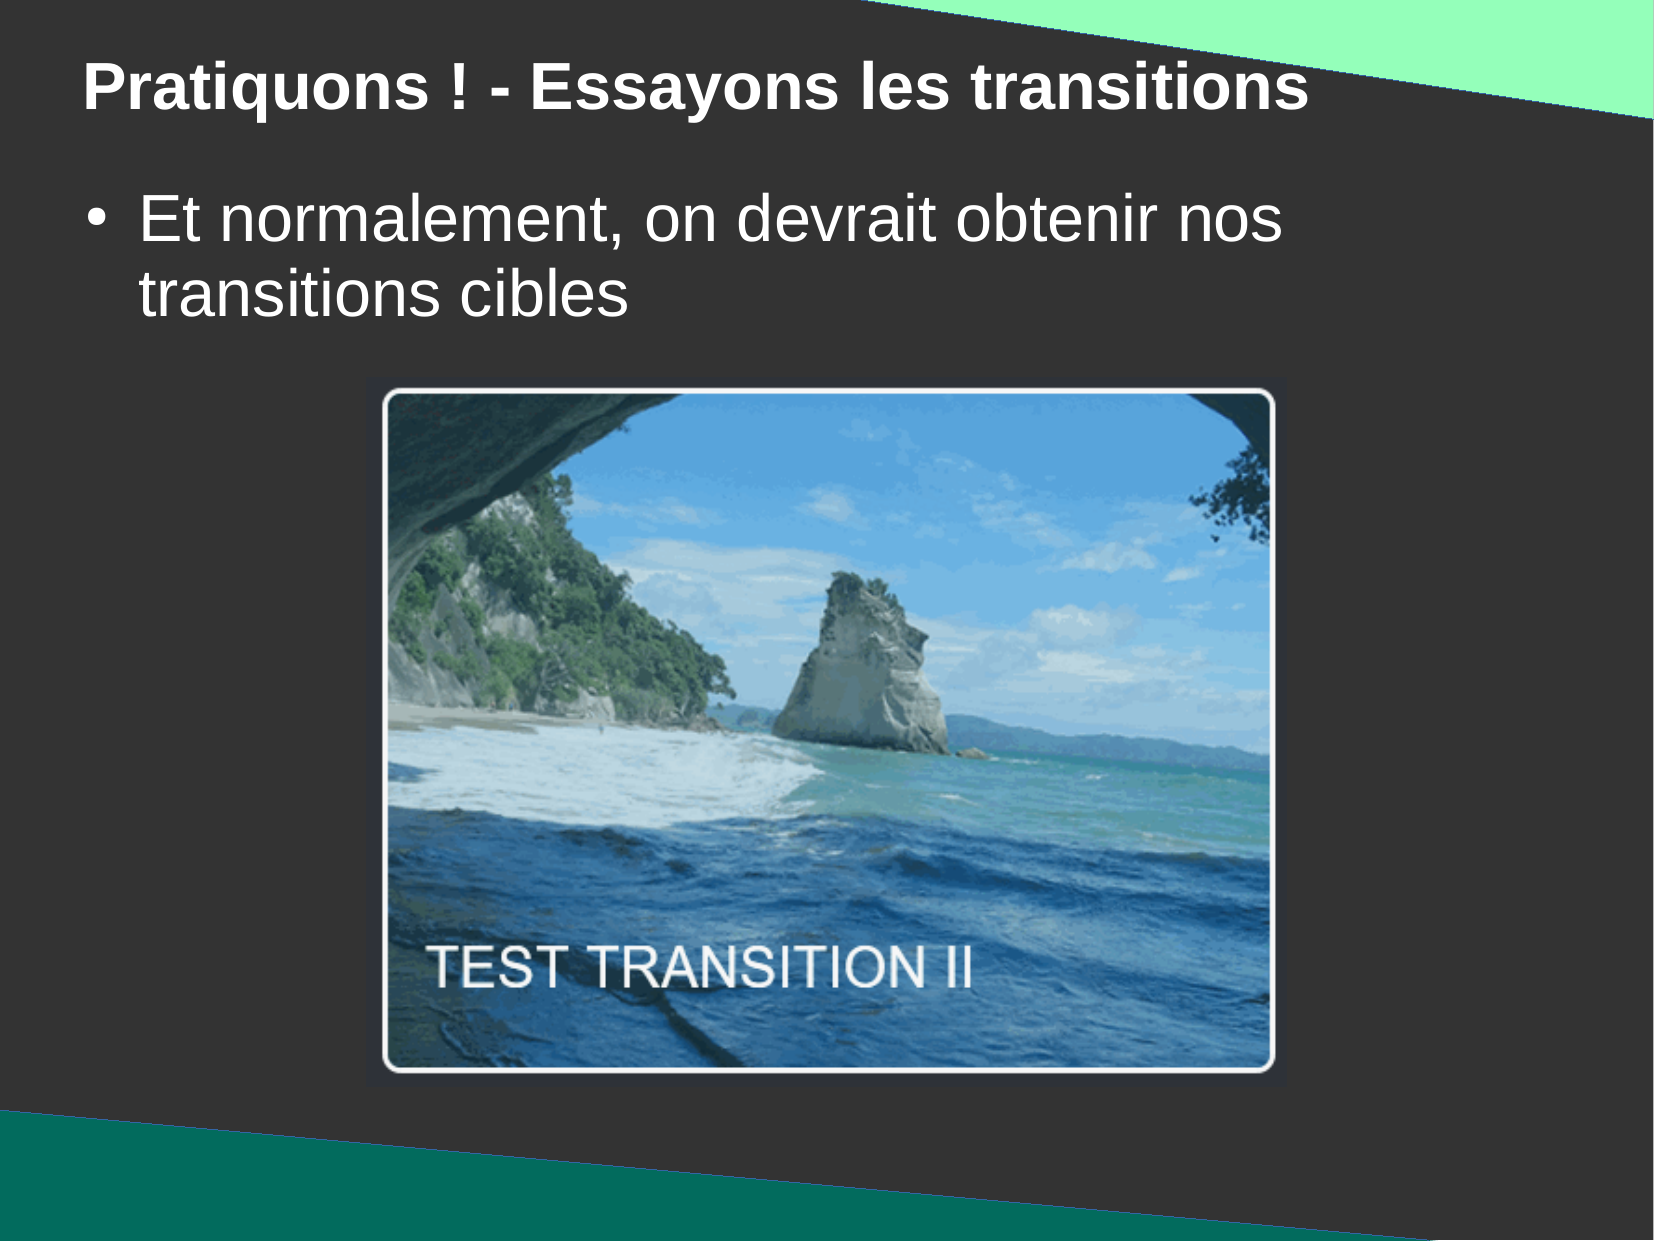

# Pratiquons ! - Essayons les transitions
Et normalement, on devrait obtenir nos transitions cibles